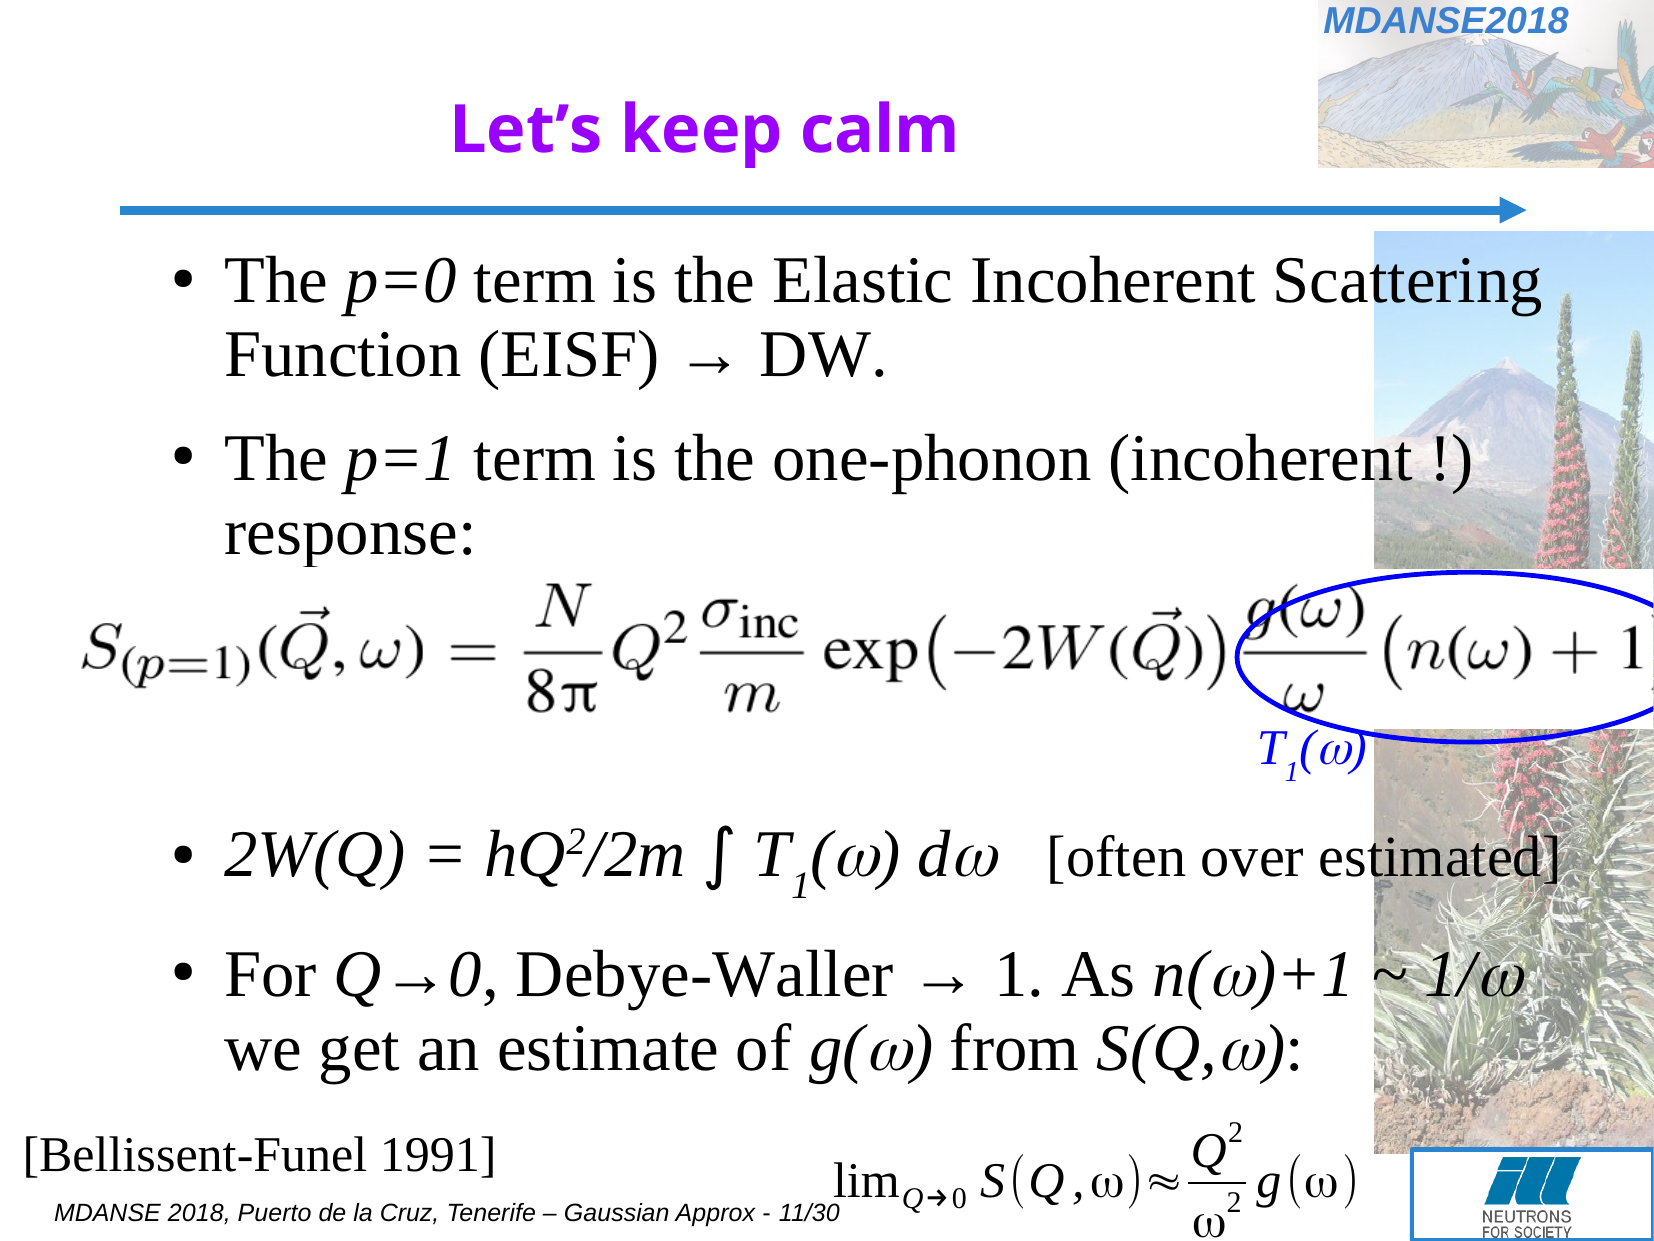

# Let’s keep calm
The p=0 term is the Elastic Incoherent Scattering Function (EISF) → DW.
The p=1 term is the one-phonon (incoherent !) response:
2W(Q) = hQ2/2m ∫ T1(w) dw [often over estimated]
For Q→0, Debye-Waller → 1. As n(w)+1 ~ 1/w we get an estimate of g(w) from S(Q,w):
T1(w)
[Bellissent-Funel 1991]